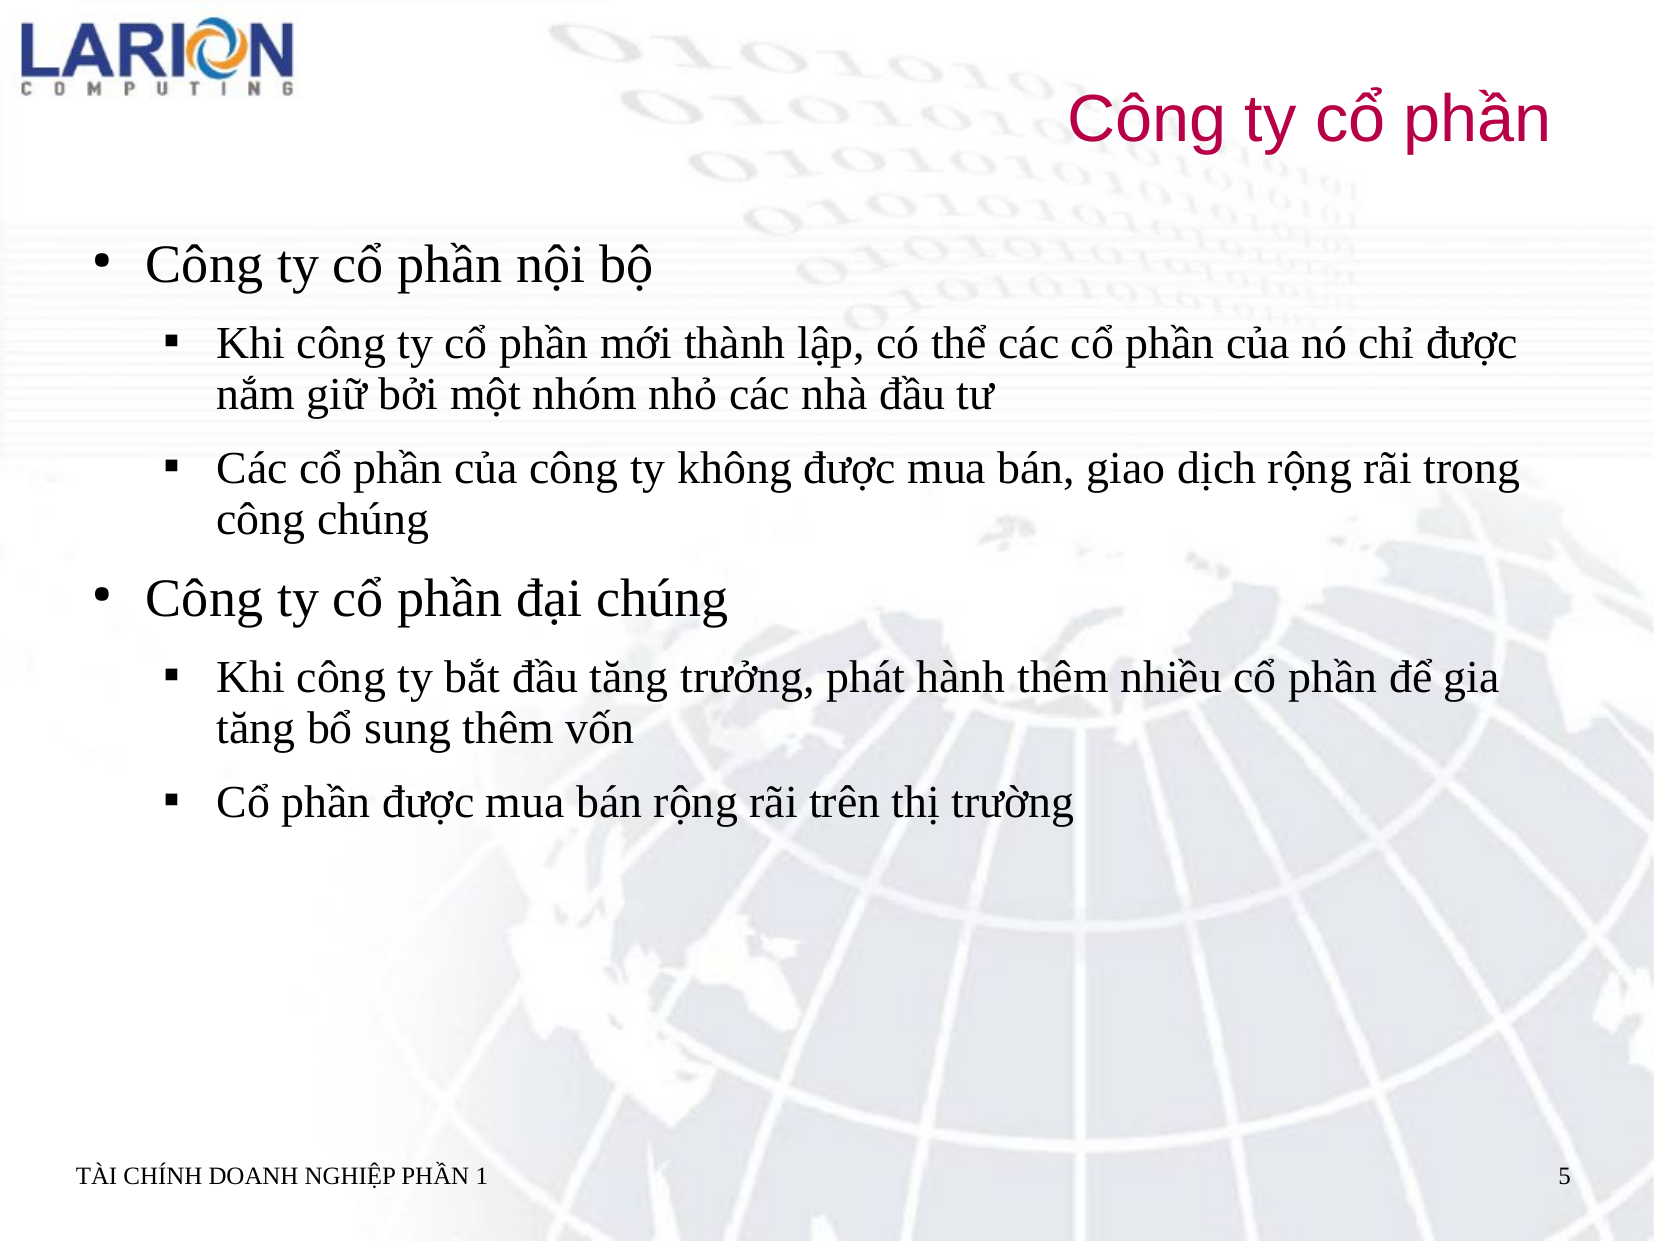

# Công ty cổ phần
Công ty cổ phần nội bộ
Khi công ty cổ phần mới thành lập, có thể các cổ phần của nó chỉ được nắm giữ bởi một nhóm nhỏ các nhà đầu tư
Các cổ phần của công ty không được mua bán, giao dịch rộng rãi trong công chúng
Công ty cổ phần đại chúng
Khi công ty bắt đầu tăng trưởng, phát hành thêm nhiều cổ phần để gia tăng bổ sung thêm vốn
Cổ phần được mua bán rộng rãi trên thị trường
TÀI CHÍNH DOANH NGHIỆP PHẦN 1
5